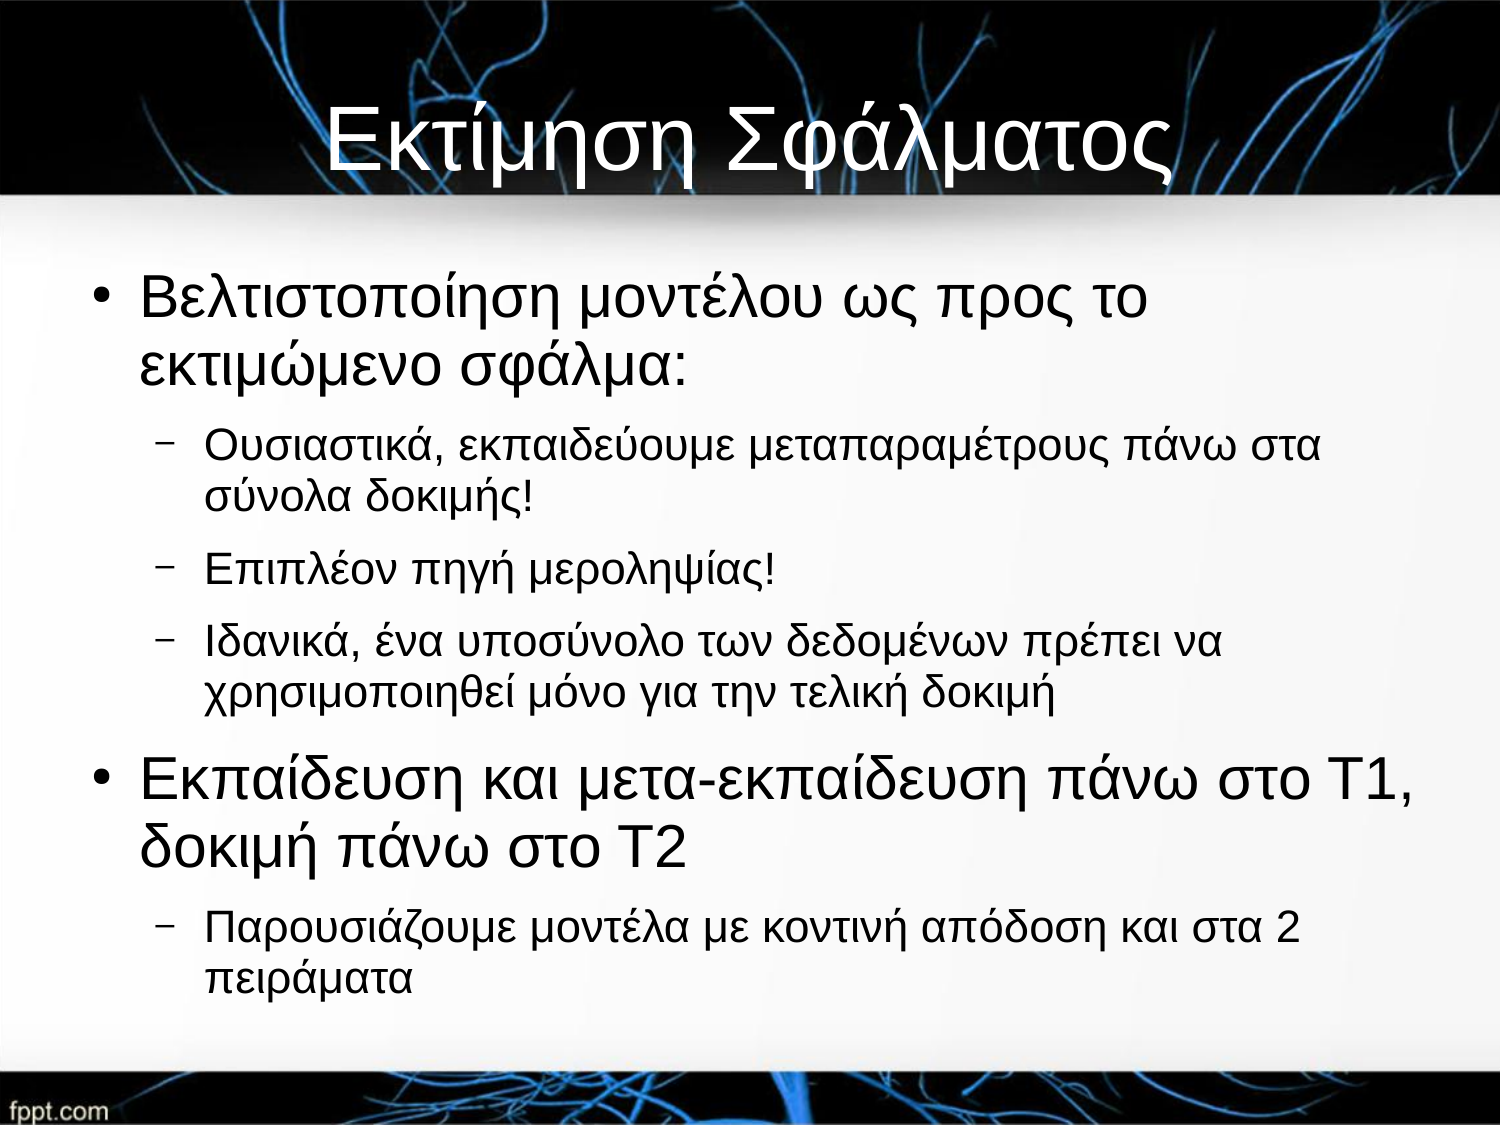

# Εκτίμηση Σφάλματος
Βελτιστοποίηση μοντέλου ως προς το εκτιμώμενο σφάλμα:
Ουσιαστικά, εκπαιδεύουμε μεταπαραμέτρους πάνω στα σύνολα δοκιμής!
Επιπλέον πηγή μεροληψίας!
Ιδανικά, ένα υποσύνολο των δεδομένων πρέπει να χρησιμοποιηθεί μόνο για την τελική δοκιμή
Εκπαίδευση και μετα-εκπαίδευση πάνω στο Τ1, δοκιμή πάνω στο Τ2
Παρουσιάζουμε μοντέλα με κοντινή απόδοση και στα 2 πειράματα